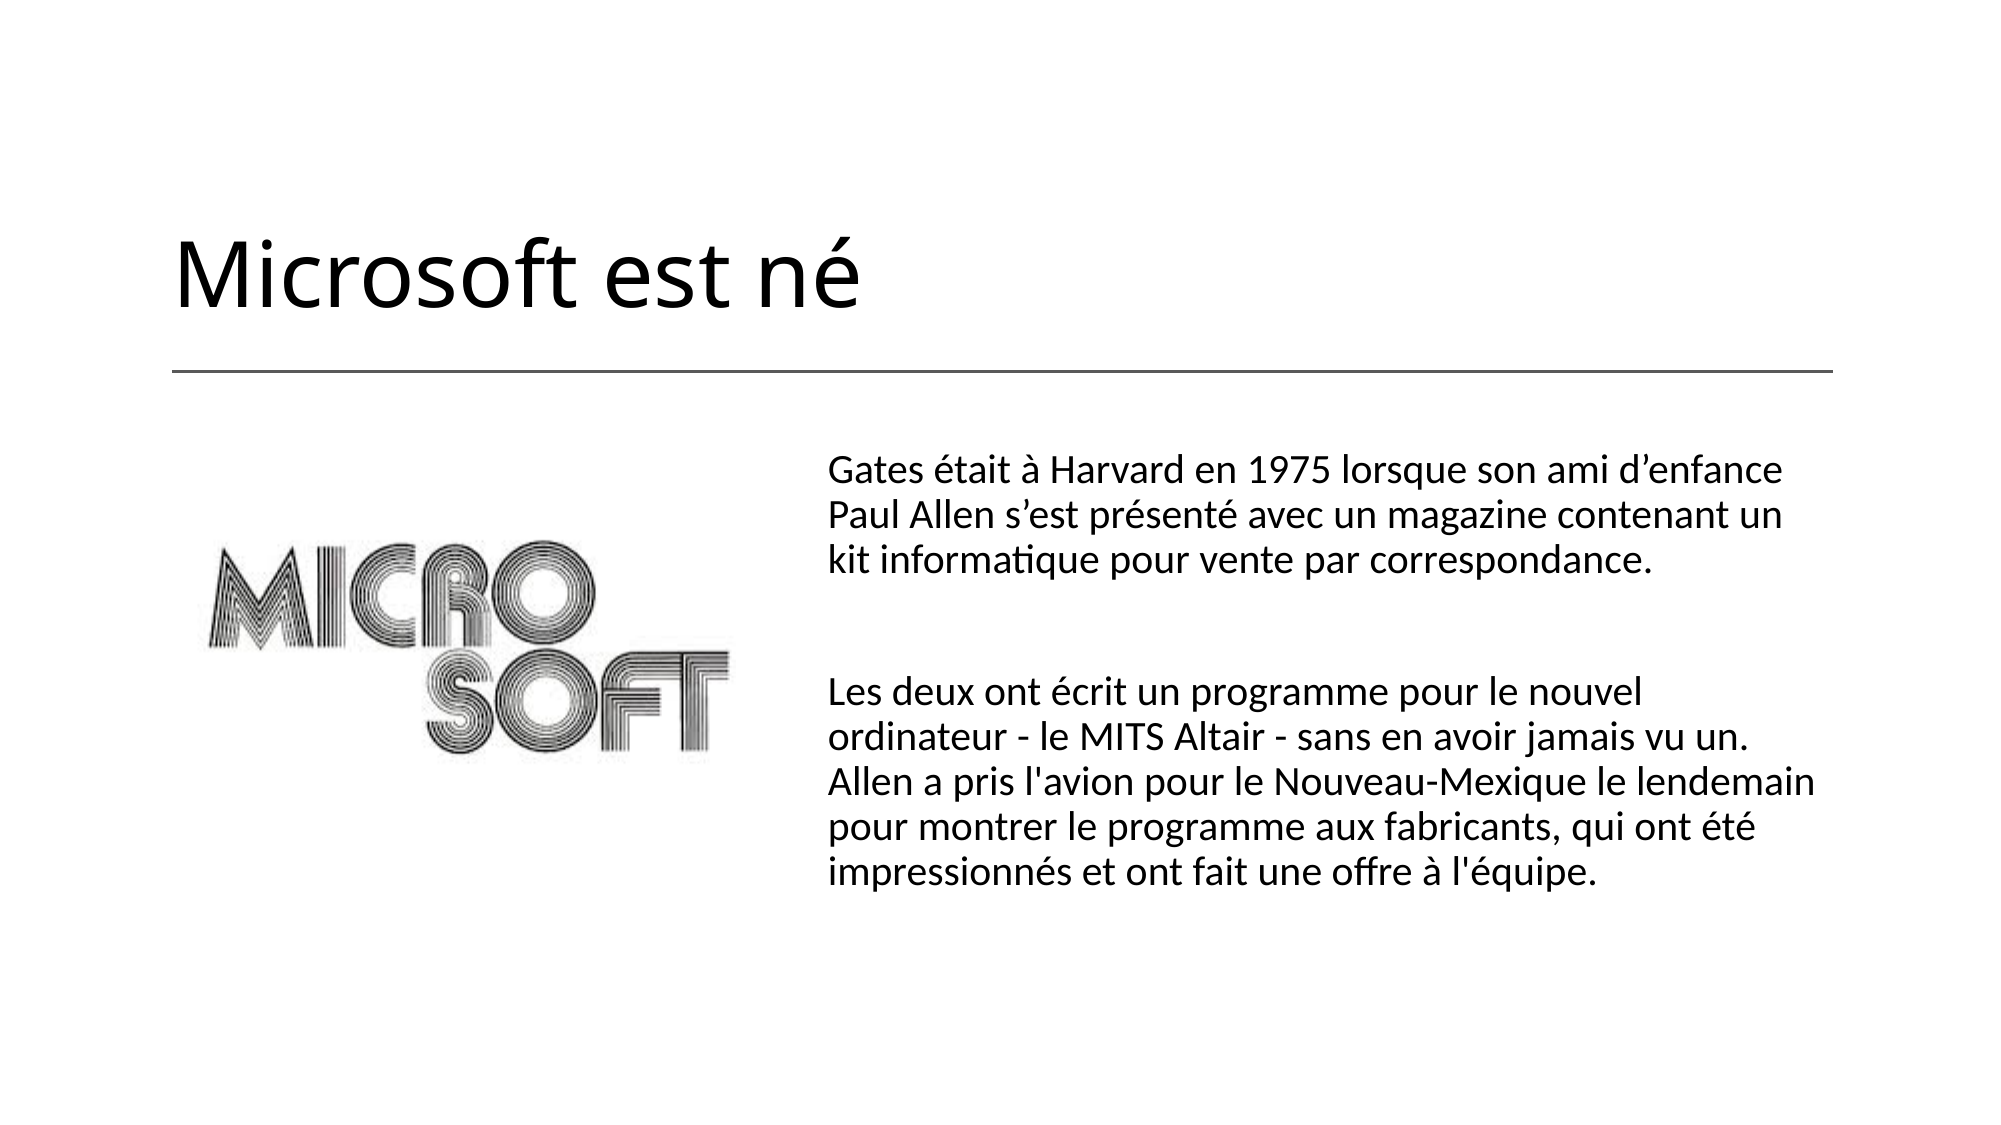

# Microsoft est né
Gates était à Harvard en 1975 lorsque son ami d’enfance Paul Allen s’est présenté avec un magazine contenant un kit informatique pour vente par correspondance.
Les deux ont écrit un programme pour le nouvel ordinateur - le MITS Altair - sans en avoir jamais vu un. Allen a pris l'avion pour le Nouveau-Mexique le lendemain pour montrer le programme aux fabricants, qui ont été impressionnés et ont fait une offre à l'équipe.